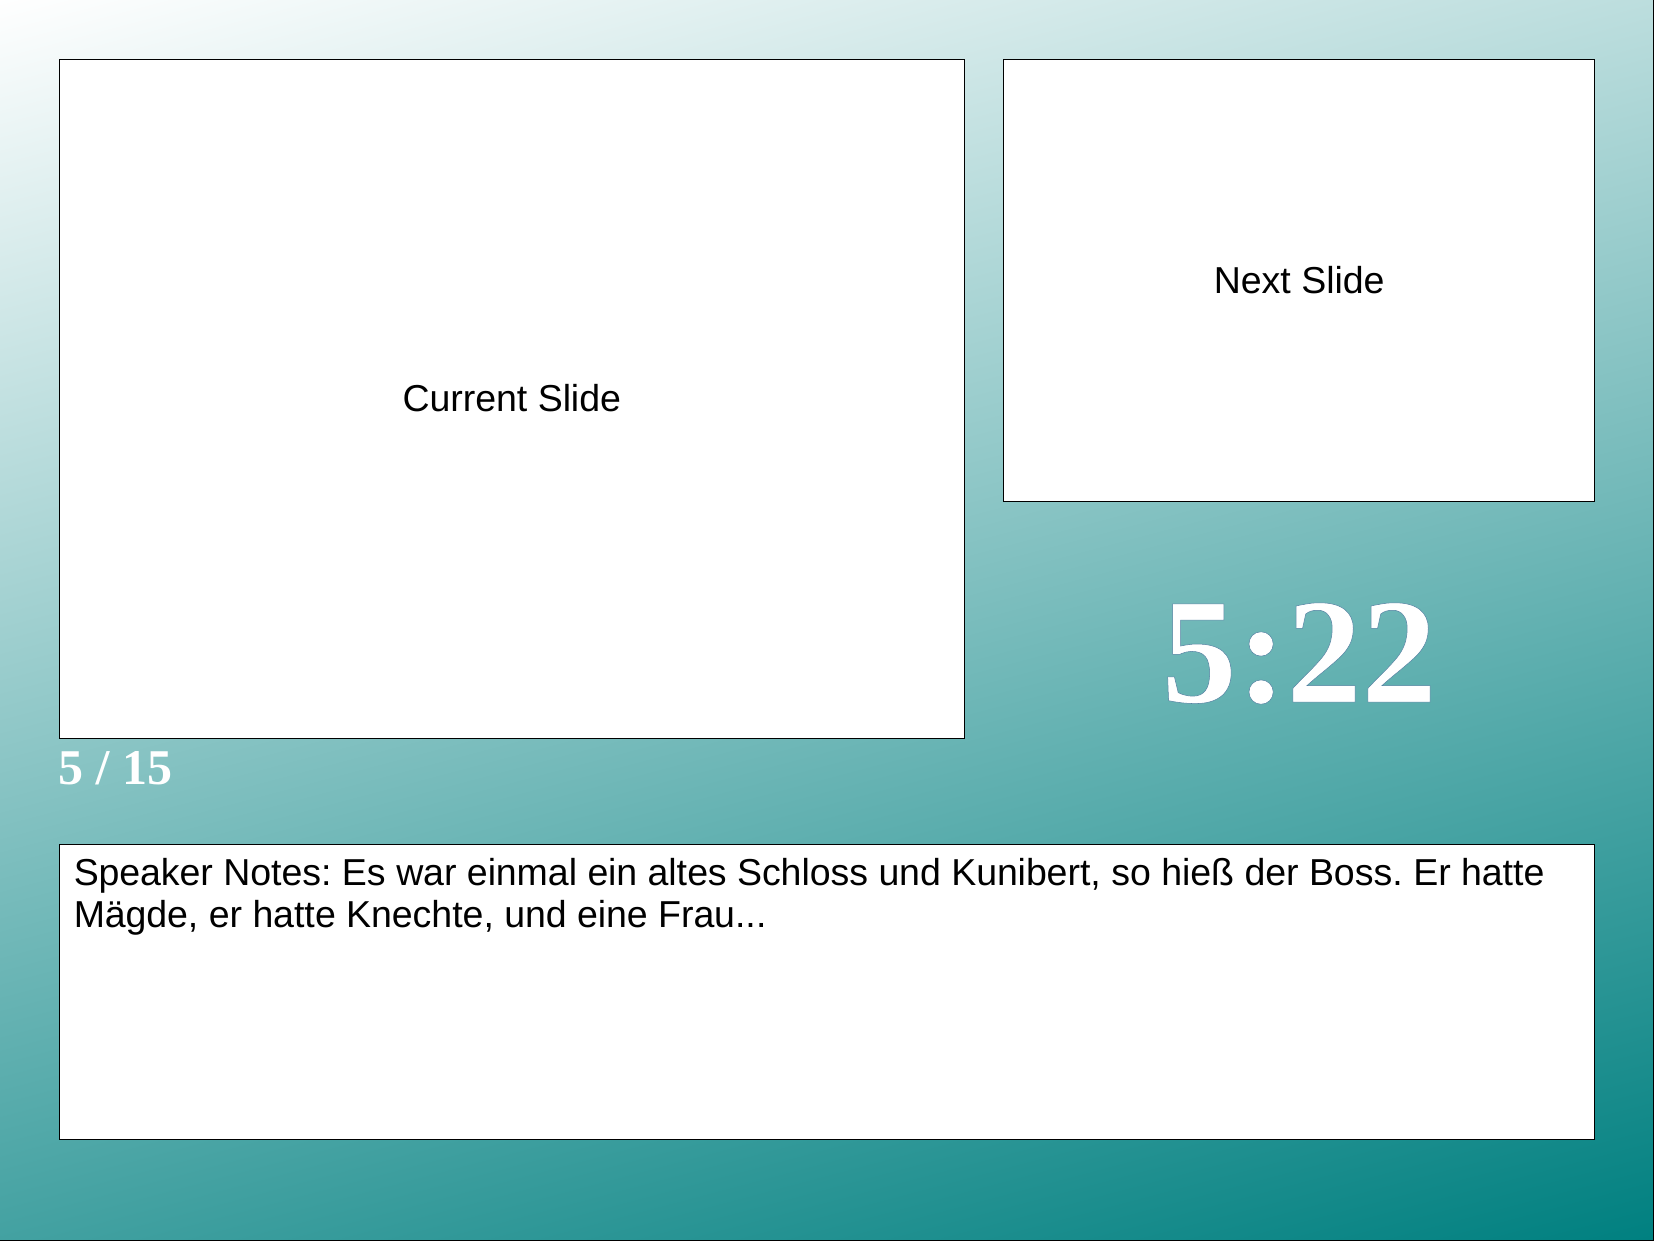

Current Slide
Next Slide
5:22
5 / 15
Speaker Notes: Es war einmal ein altes Schloss und Kunibert, so hieß der Boss. Er hatte
Mägde, er hatte Knechte, und eine Frau...